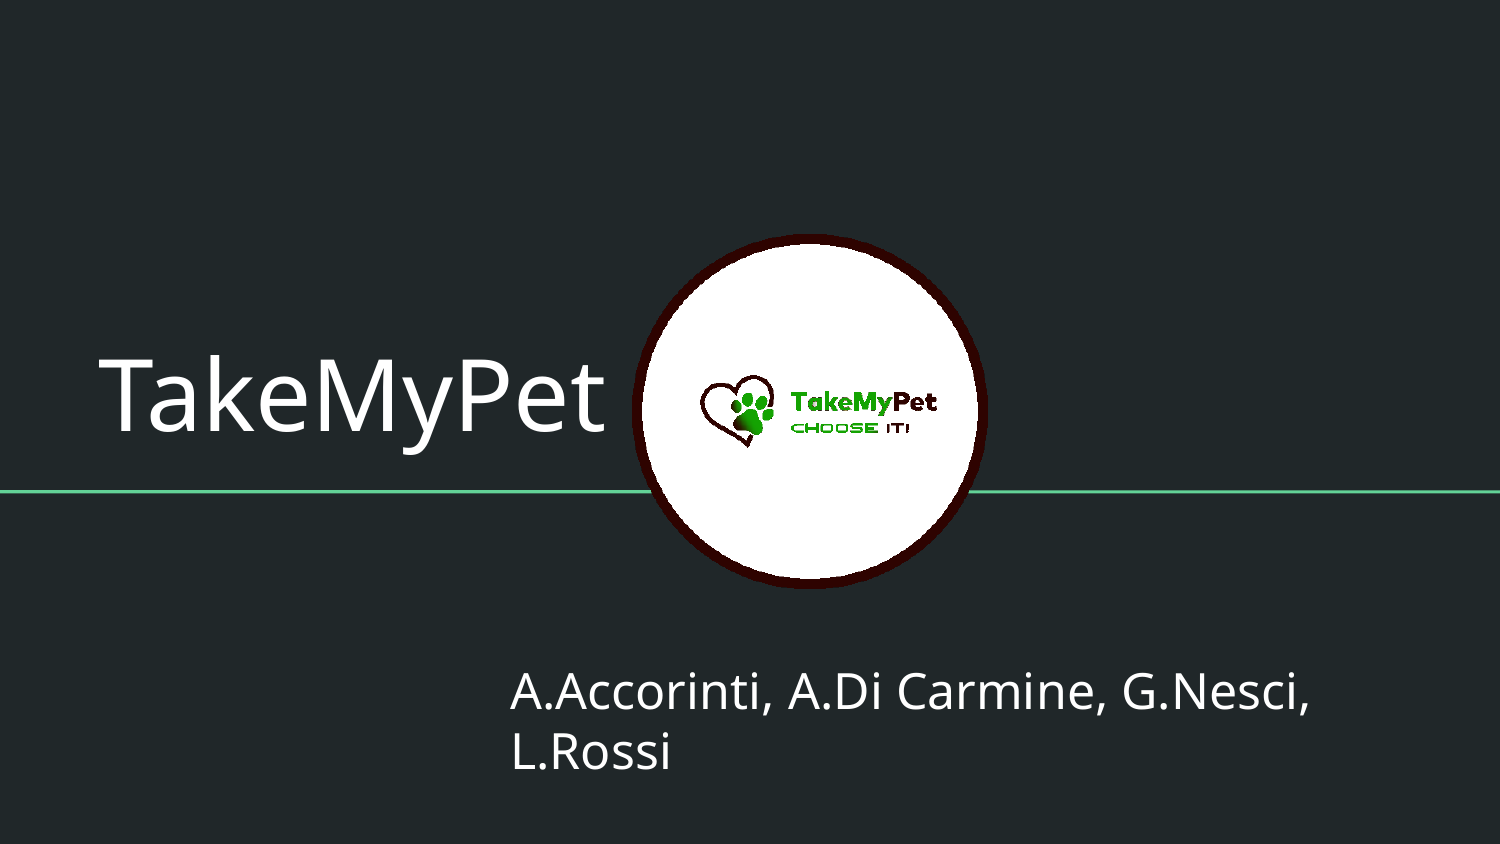

# TakeMyPet
A.Accorinti, A.Di Carmine, G.Nesci, L.Rossi